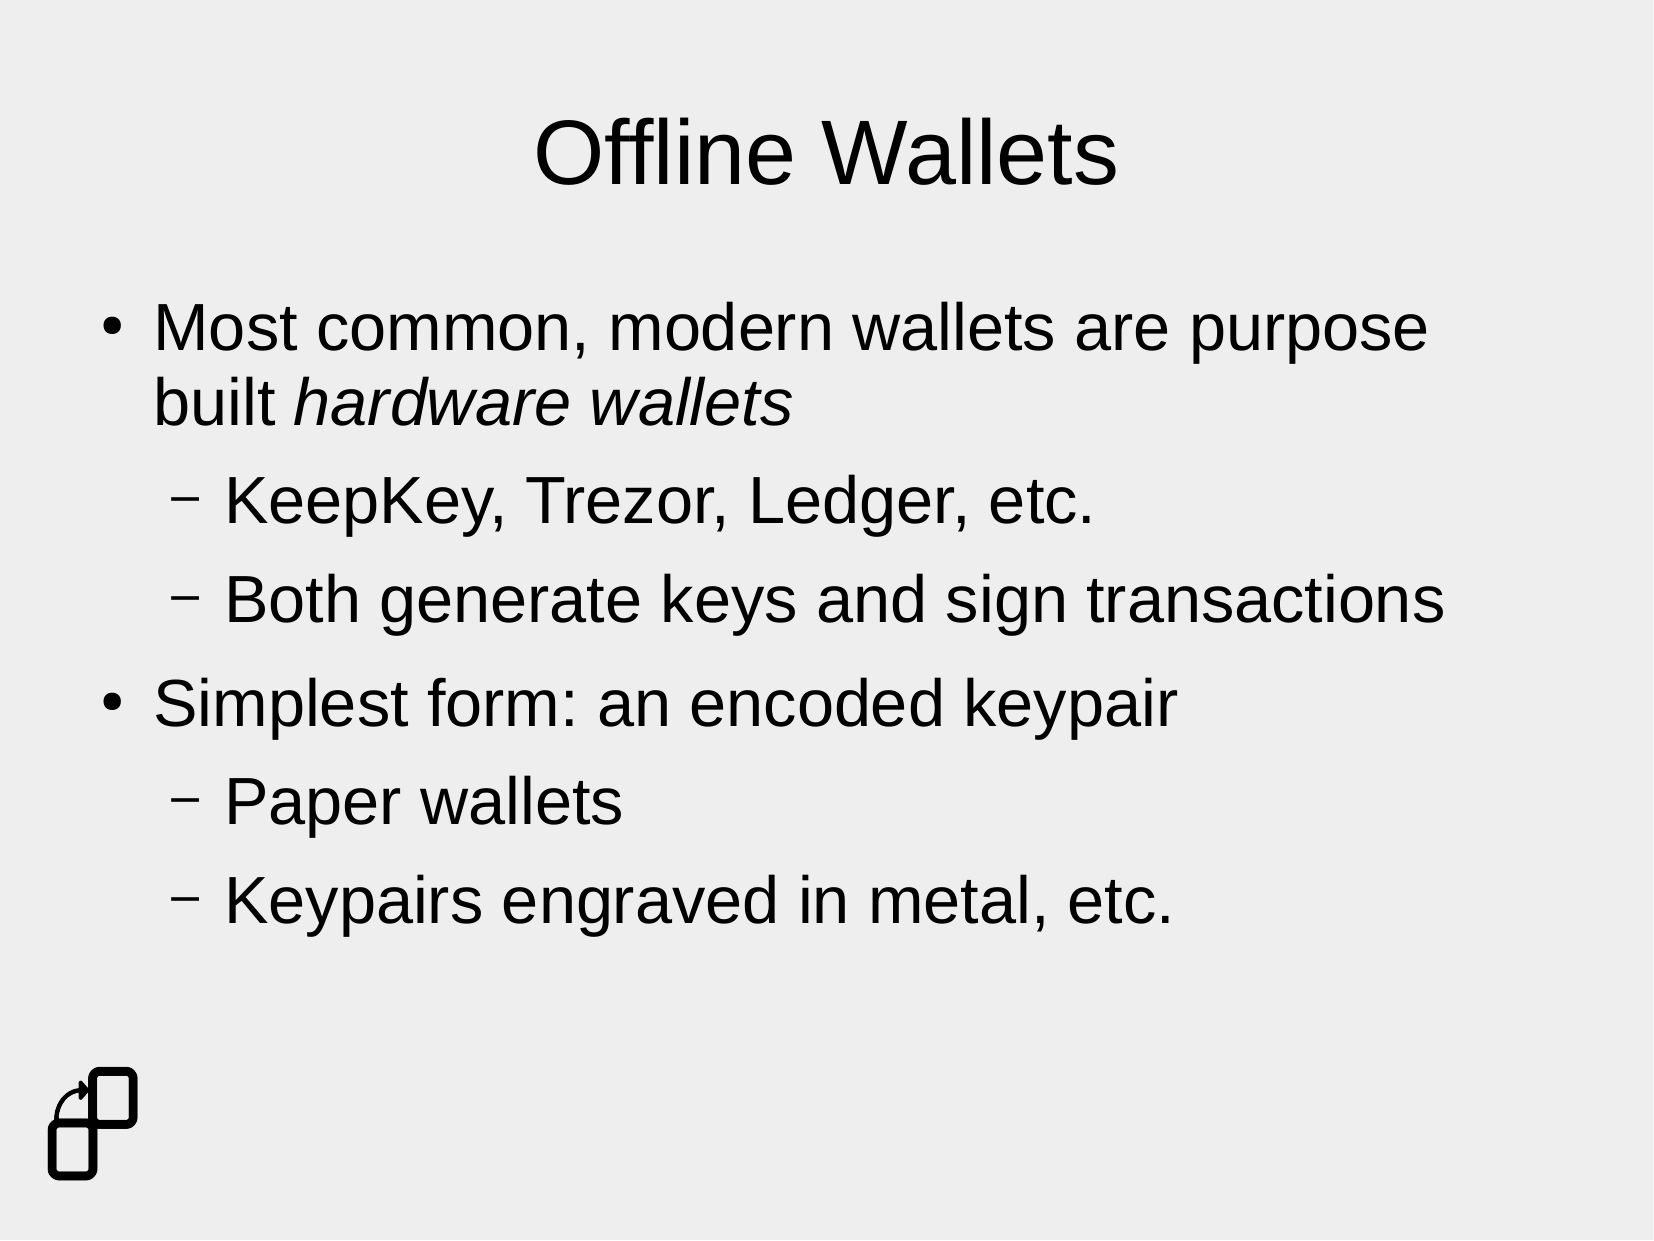

# Offline Wallets
Most common, modern wallets are purpose built hardware wallets
KeepKey, Trezor, Ledger, etc.
Both generate keys and sign transactions
Simplest form: an encoded keypair
Paper wallets
Keypairs engraved in metal, etc.